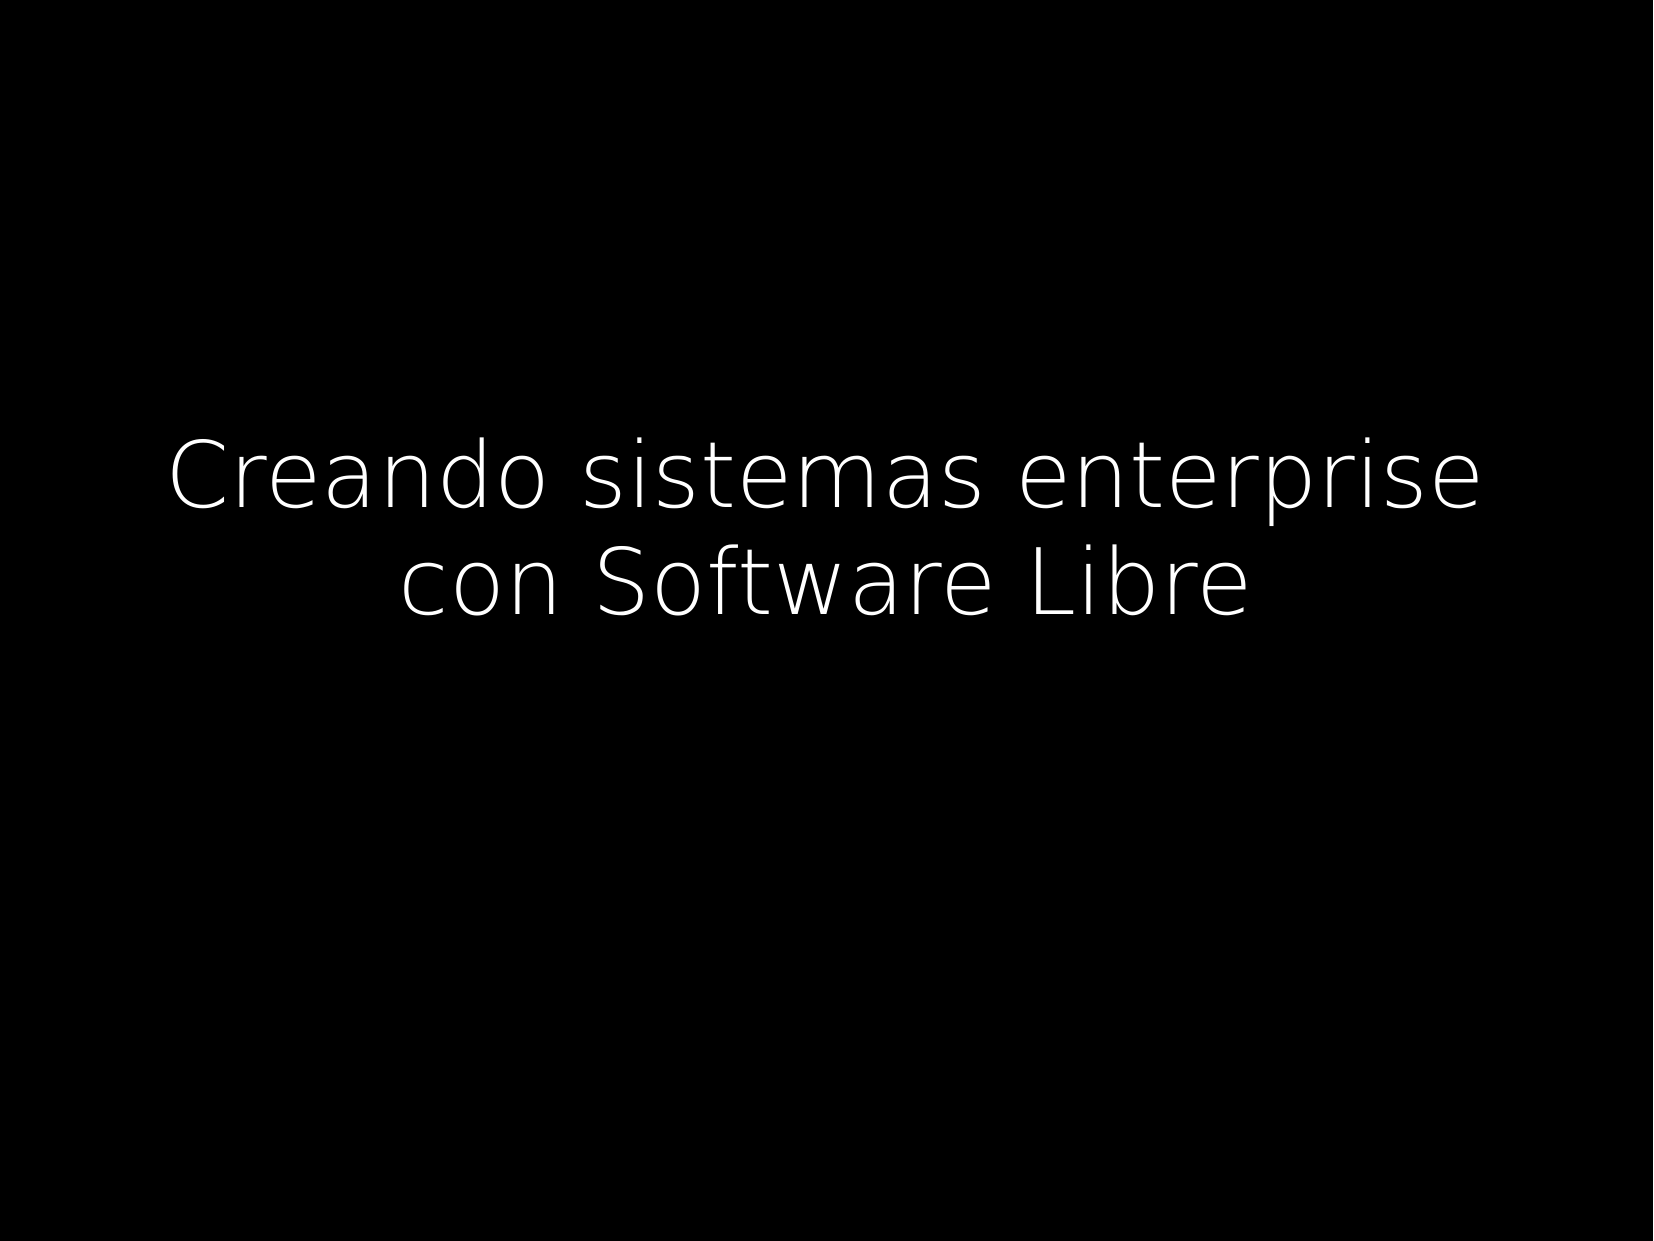

# Creando sistemas enterprise con Software Libre